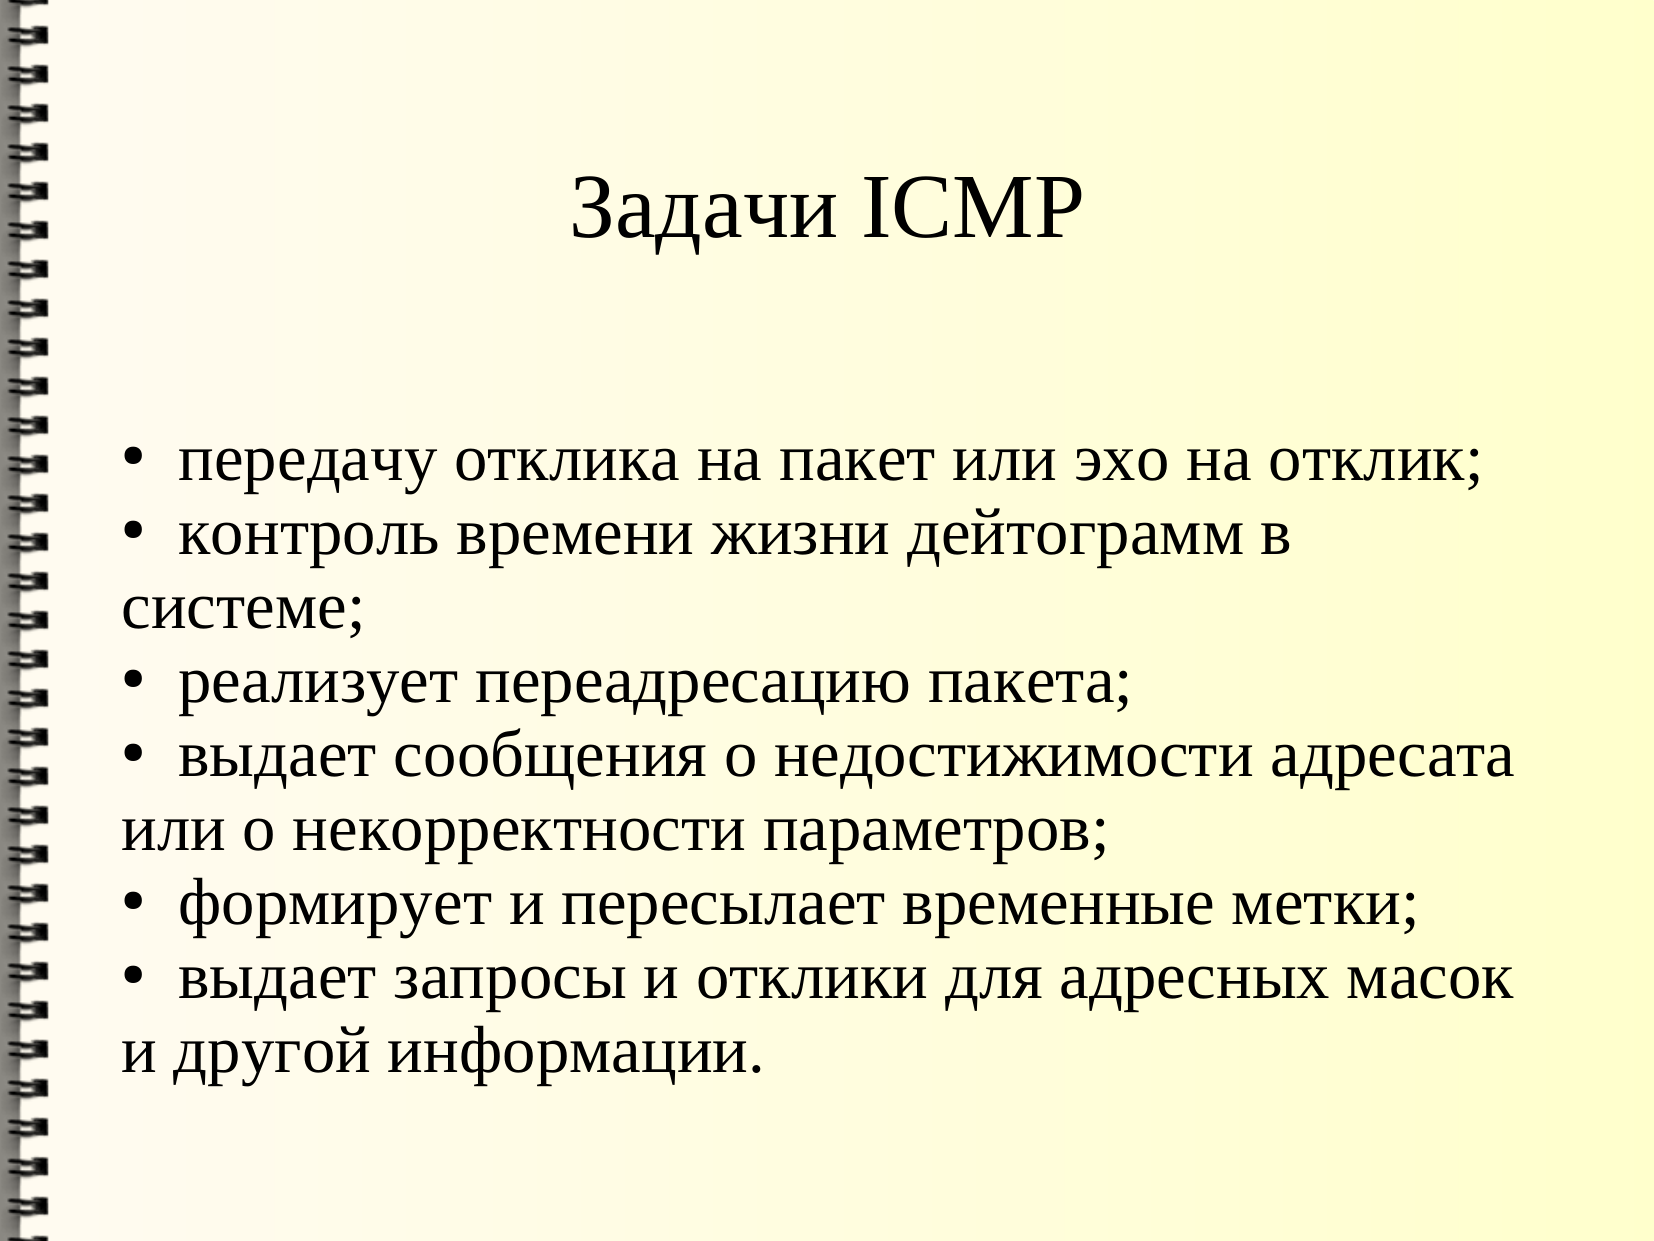

# Задачи ICMP
 передачу отклика на пакет или эхо на отклик;
 контроль времени жизни дейтограмм в системе;
 реализует переадресацию пакета;
 выдает сообщения о недостижимости адресата или о некорректности параметров;
 формирует и пересылает временные метки;
 выдает запросы и отклики для адресных масок и другой информации.